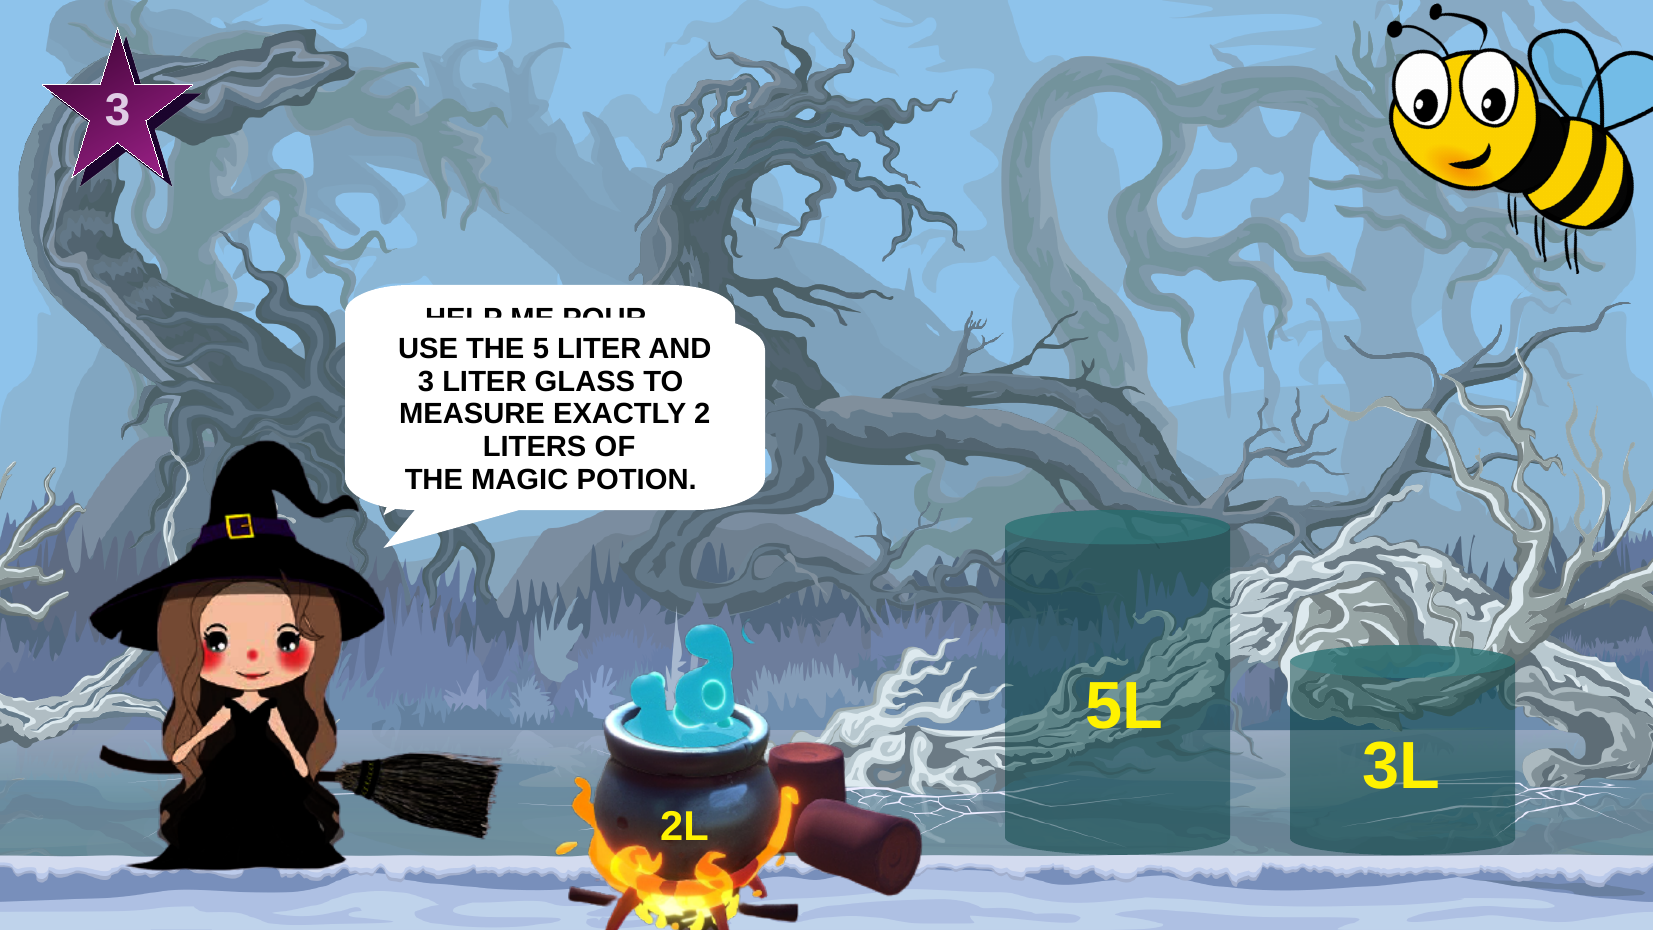

3
HELP ME POUR
TWO LITERS OF MY
MAGIC POTION INTO
THE MAGICAL POT!
USE THE 5 LITER AND
3 LITER GLASS TO
MEASURE EXACTLY 2
 LITERS OF
THE MAGIC POTION.
5L
3L
 2L